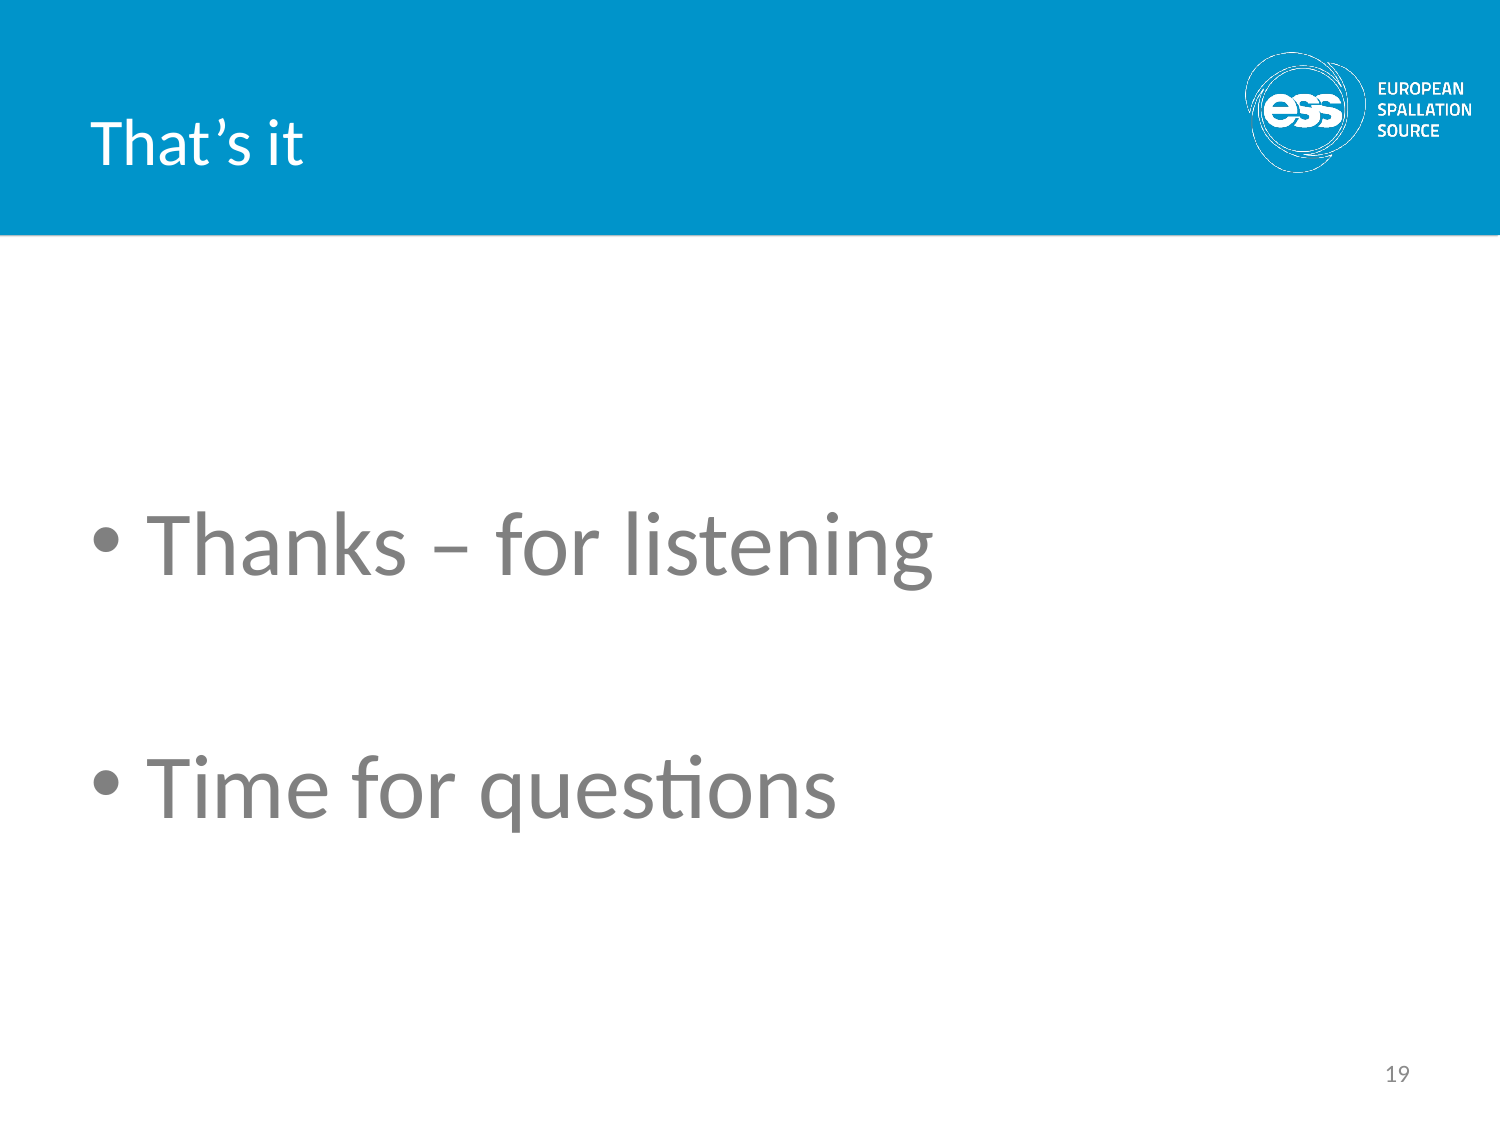

# That’s it
Thanks – for listening
Time for questions